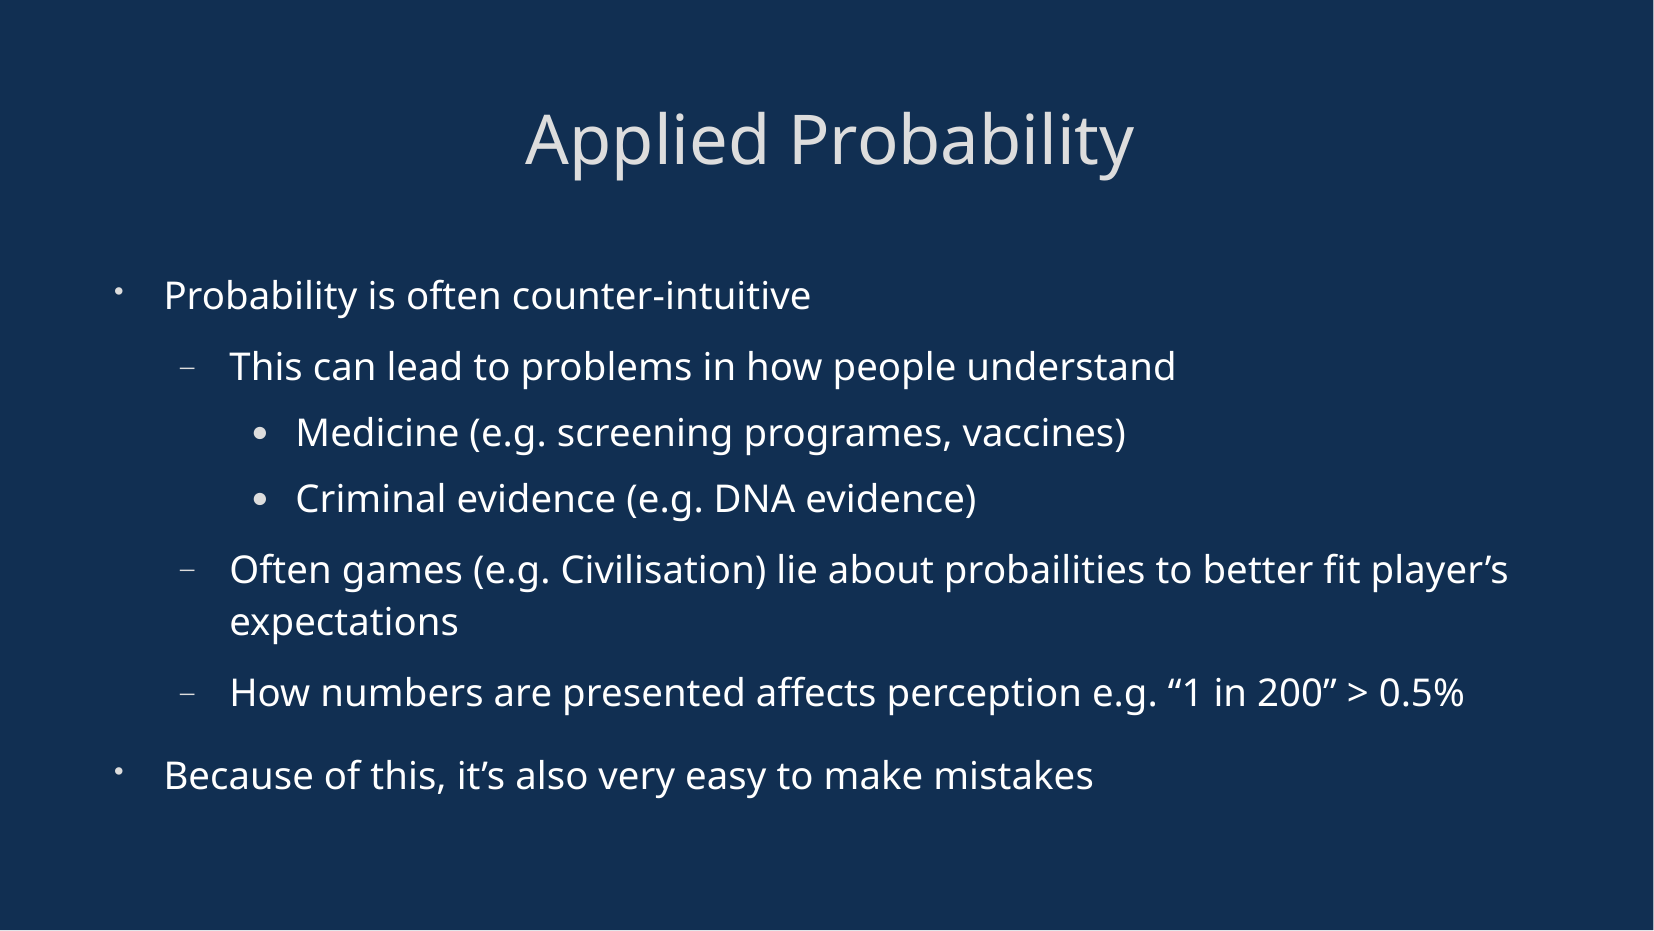

# Applied Probability
Probability is often counter-intuitive
This can lead to problems in how people understand
Medicine (e.g. screening programes, vaccines)
Criminal evidence (e.g. DNA evidence)
Often games (e.g. Civilisation) lie about probailities to better fit player’s expectations
How numbers are presented affects perception e.g. “1 in 200” > 0.5%
Because of this, it’s also very easy to make mistakes